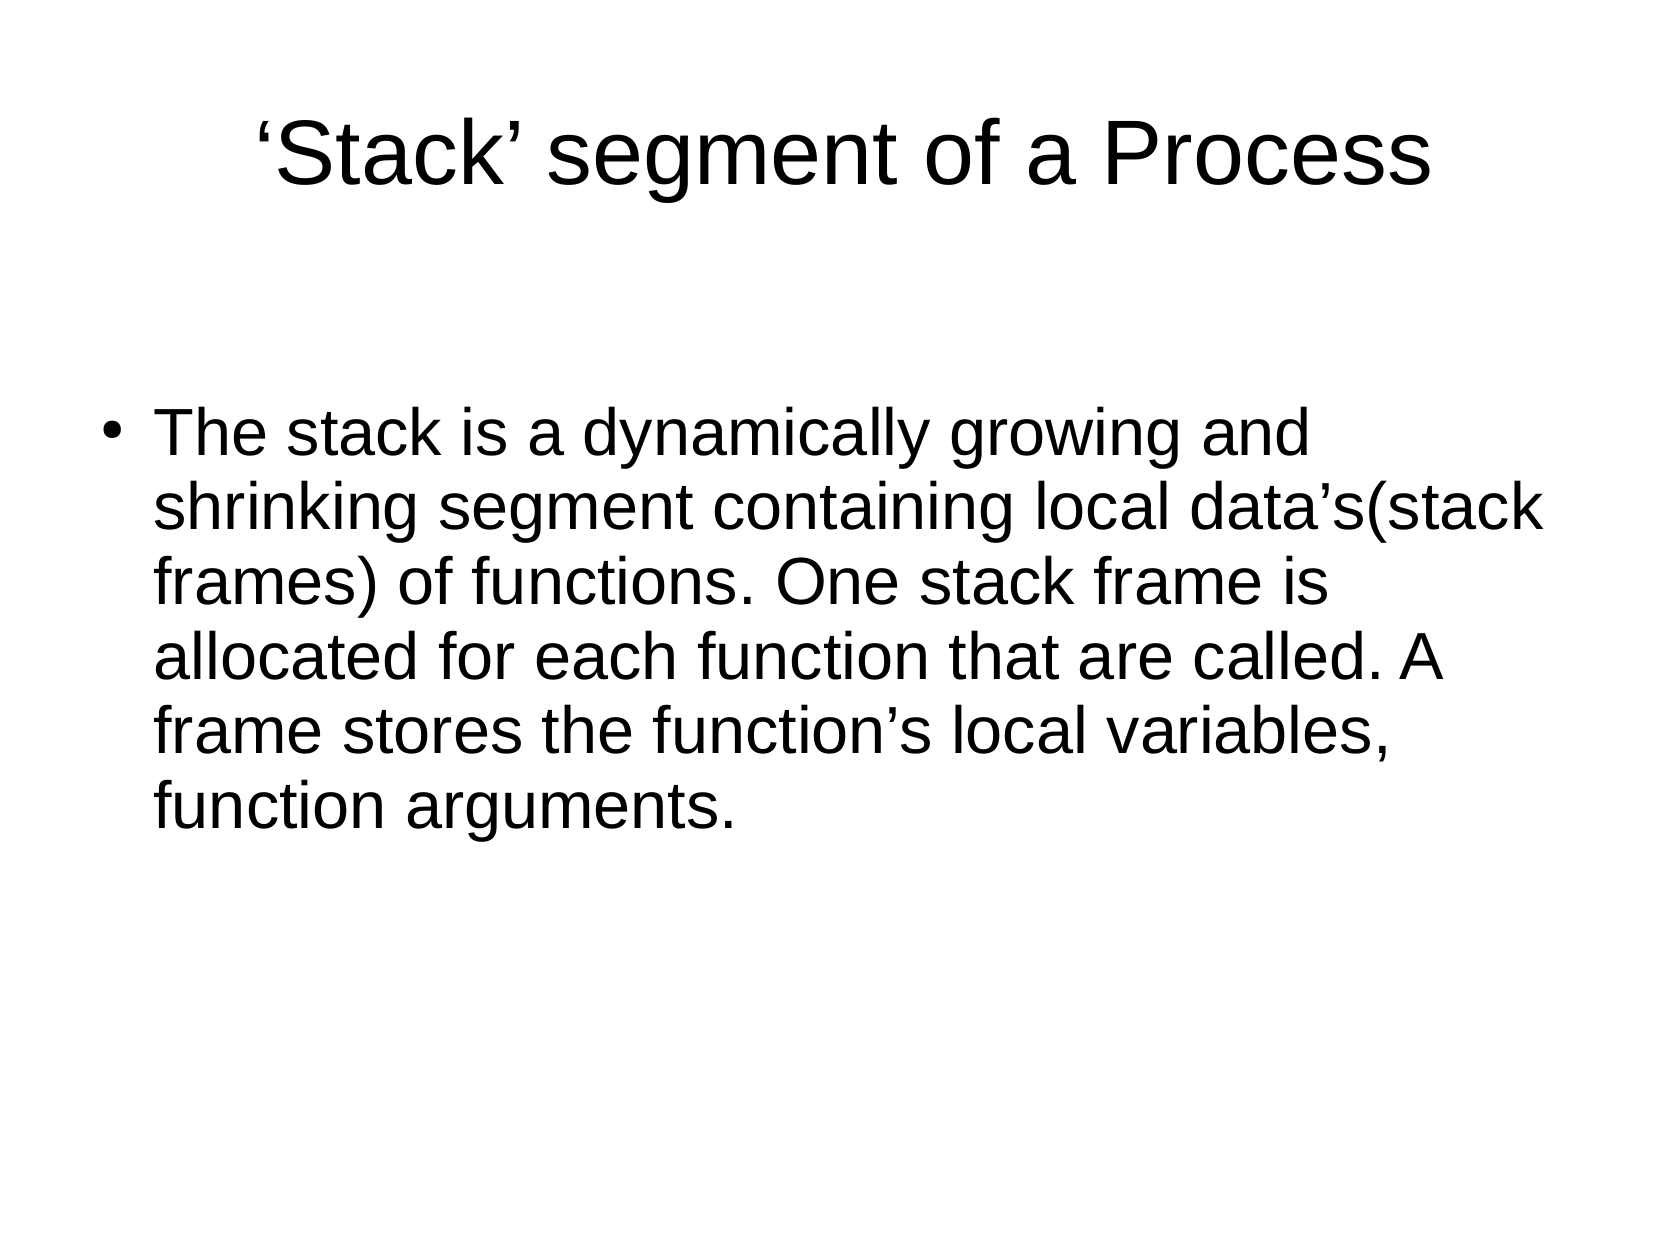

# ‘Stack’ segment of a Process
The stack is a dynamically growing and shrinking segment containing local data’s(stack frames) of functions. One stack frame is allocated for each function that are called. A frame stores the function’s local variables, function arguments.